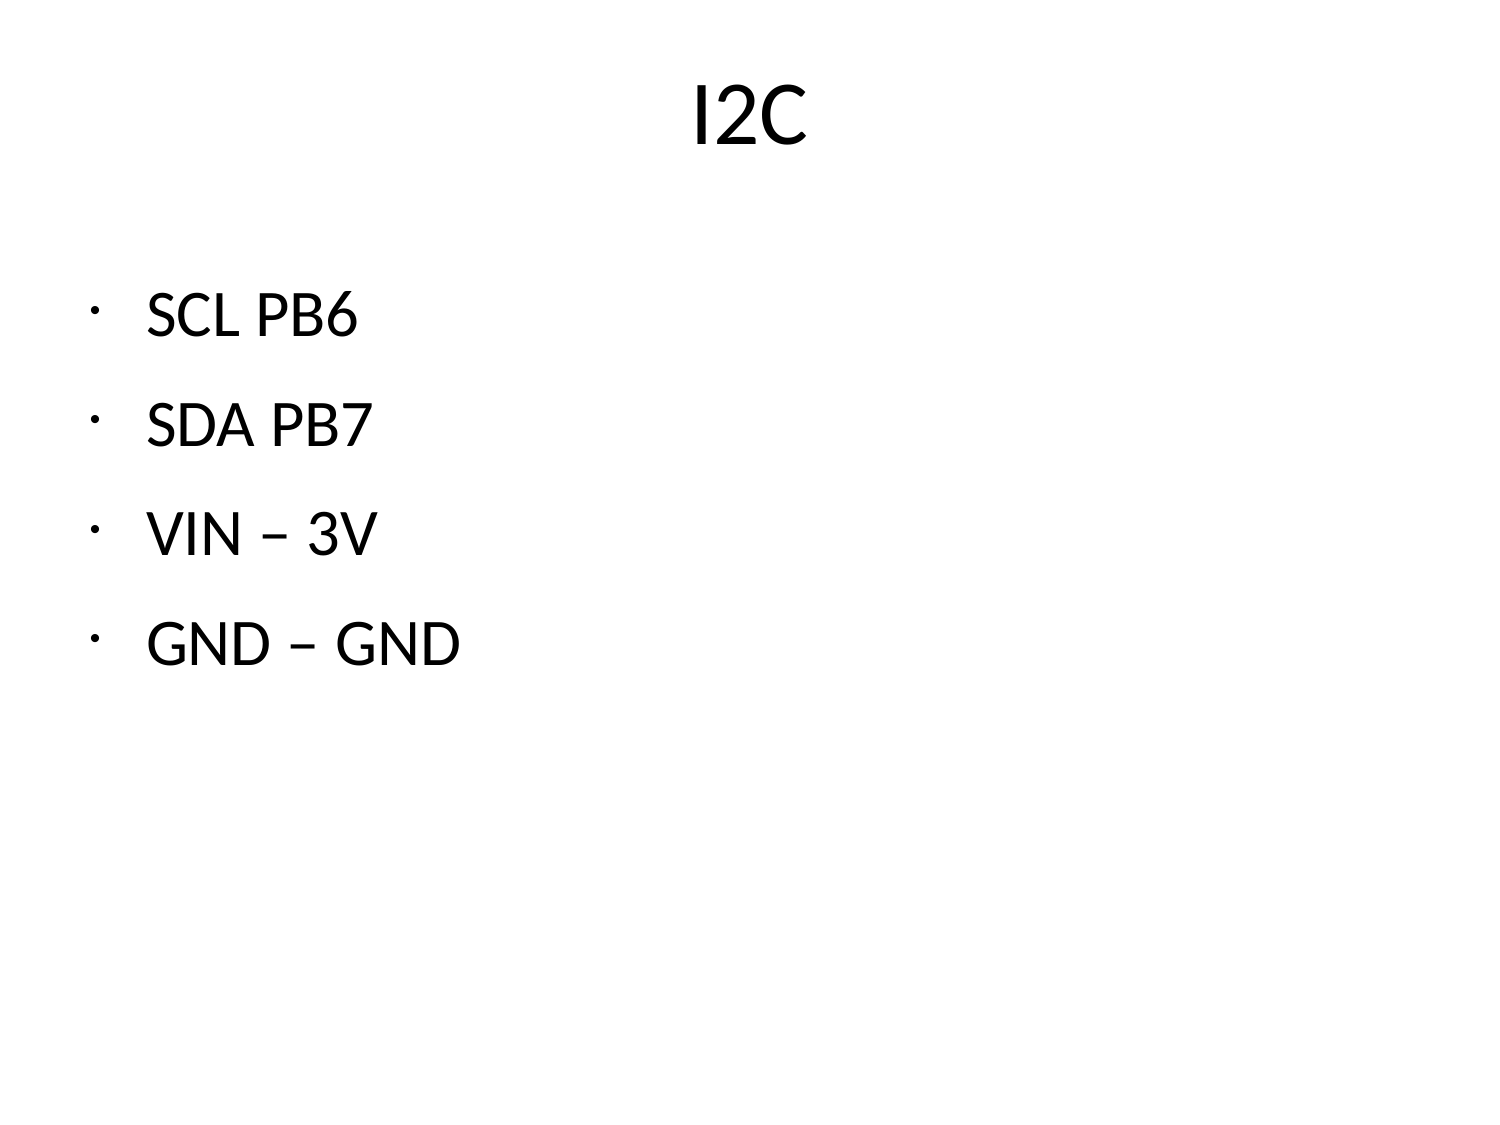

# I2C
SCL PB6
SDA PB7
VIN – 3V
GND – GND